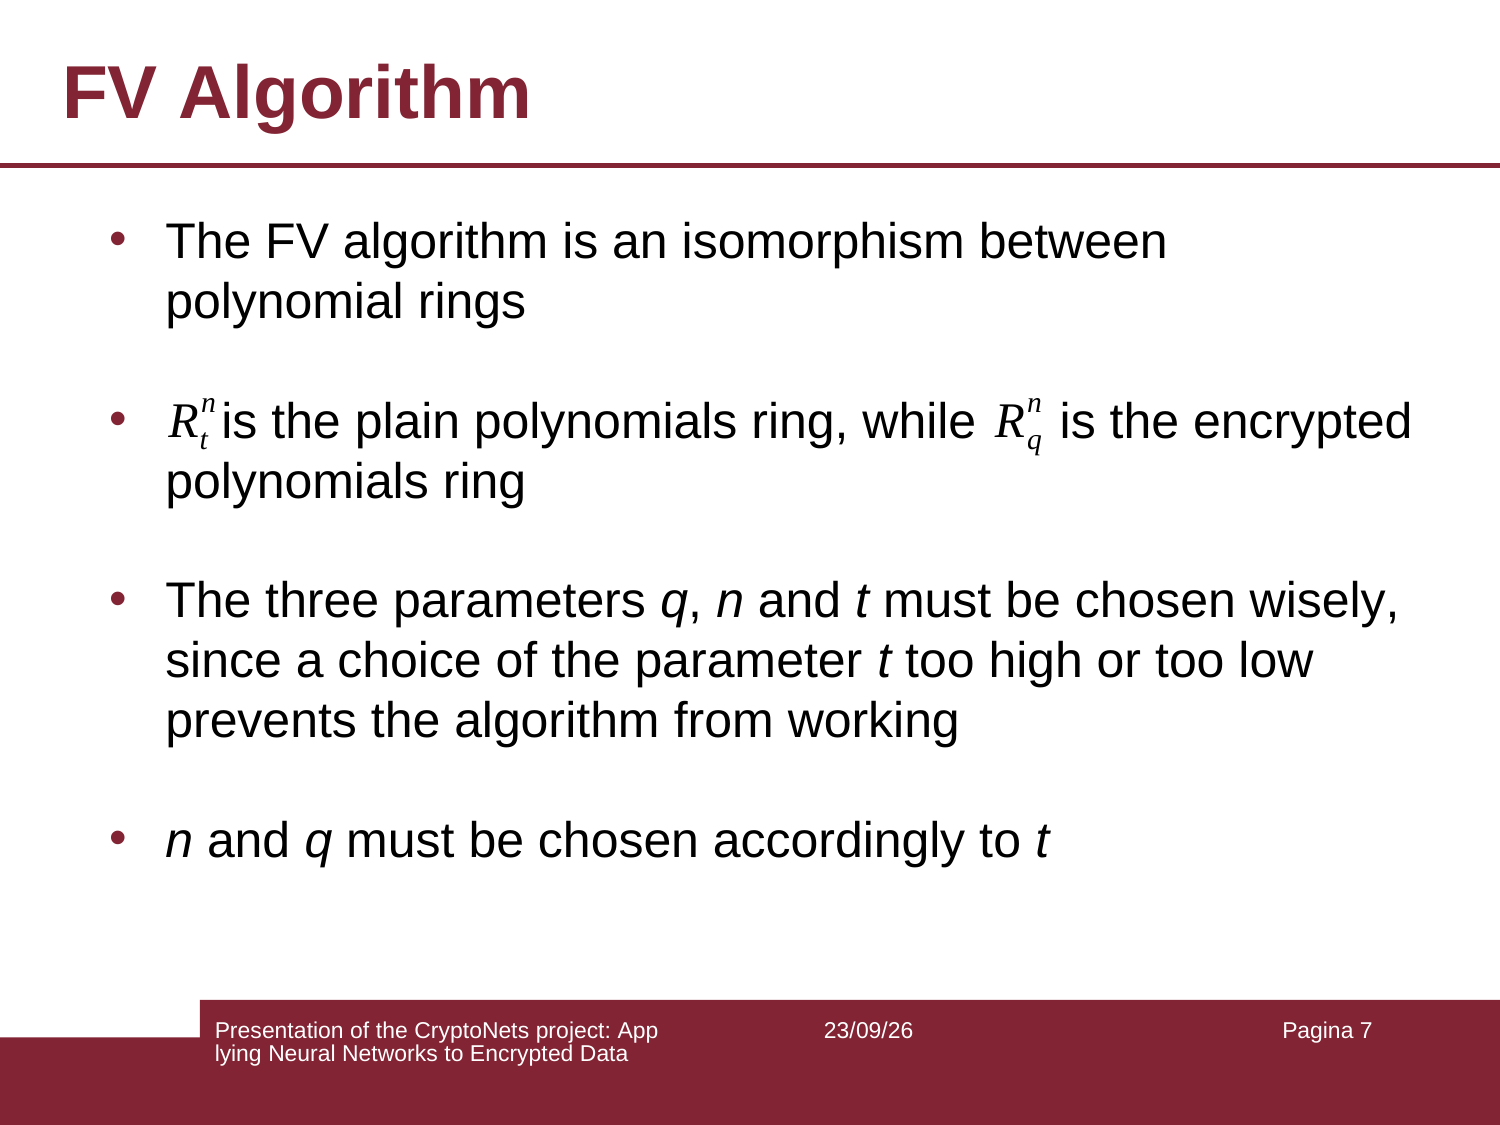

# FV Algorithm
The FV algorithm is an isomorphism between polynomial rings
 is the plain polynomials ring, while is the encrypted polynomials ring
The three parameters q, n and t must be chosen wisely, since a choice of the parameter t too high or too low prevents the algorithm from working
n and q must be chosen accordingly to t
Presentation of the CryptoNets project: Applying Neural Networks to Encrypted Data
3/10/19
7